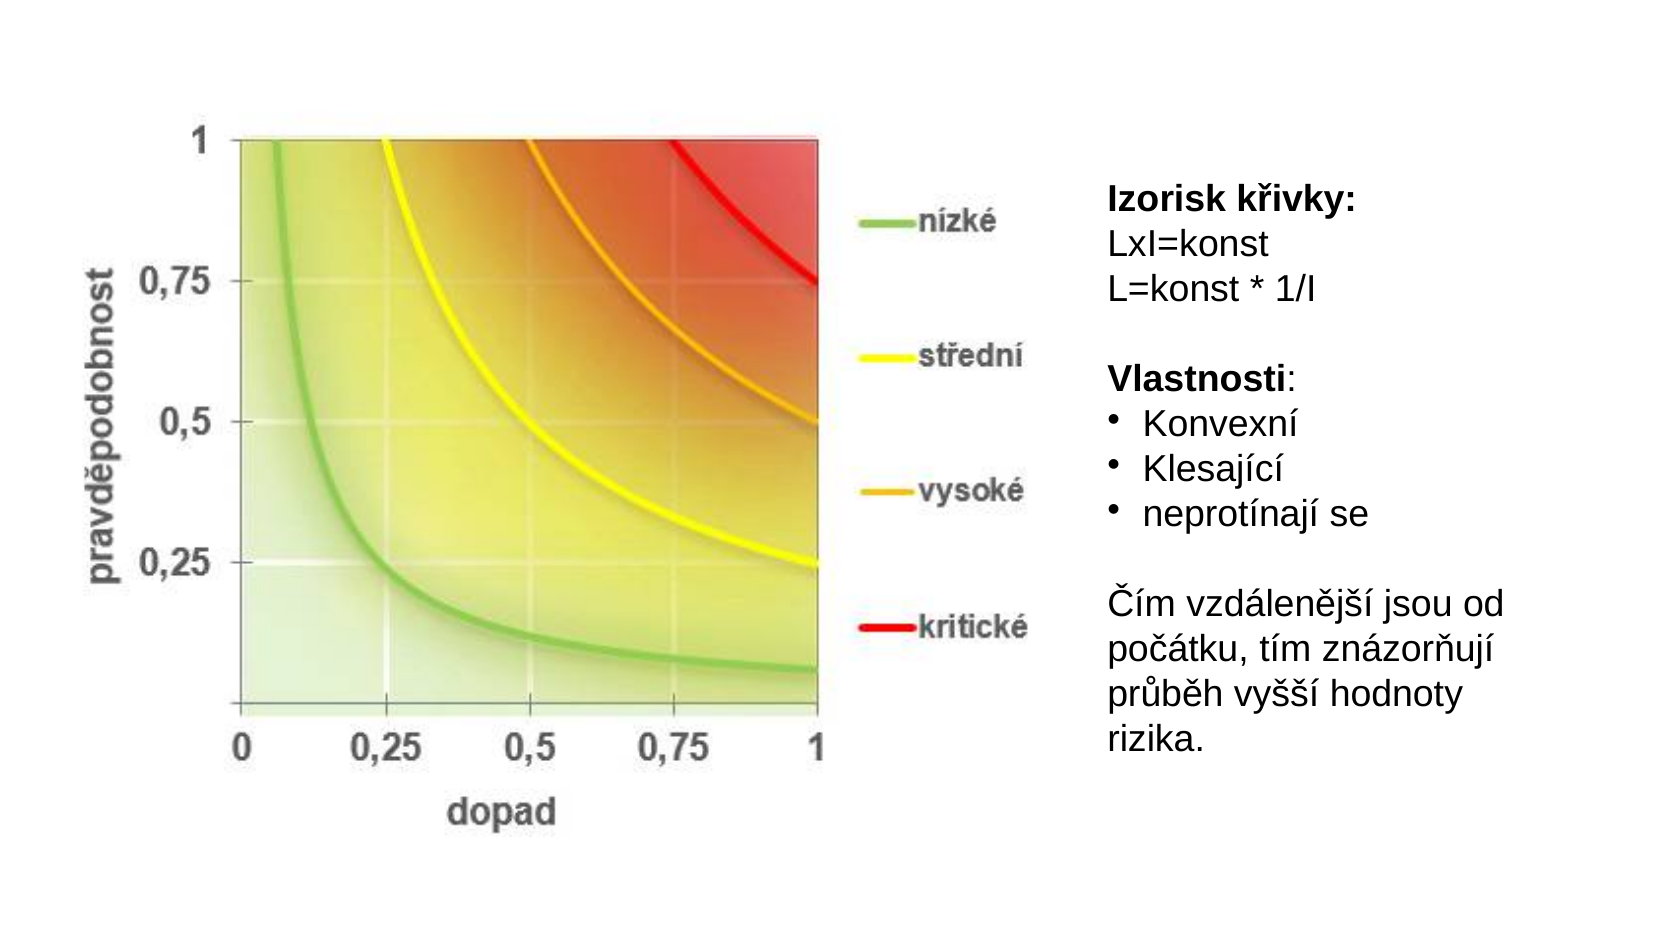

Izorisk křivky:
LxI=konst
L=konst * 1/I
Vlastnosti:
Konvexní
Klesající
neprotínají se
Čím vzdálenější jsou od počátku, tím znázorňují průběh vyšší hodnoty rizika.